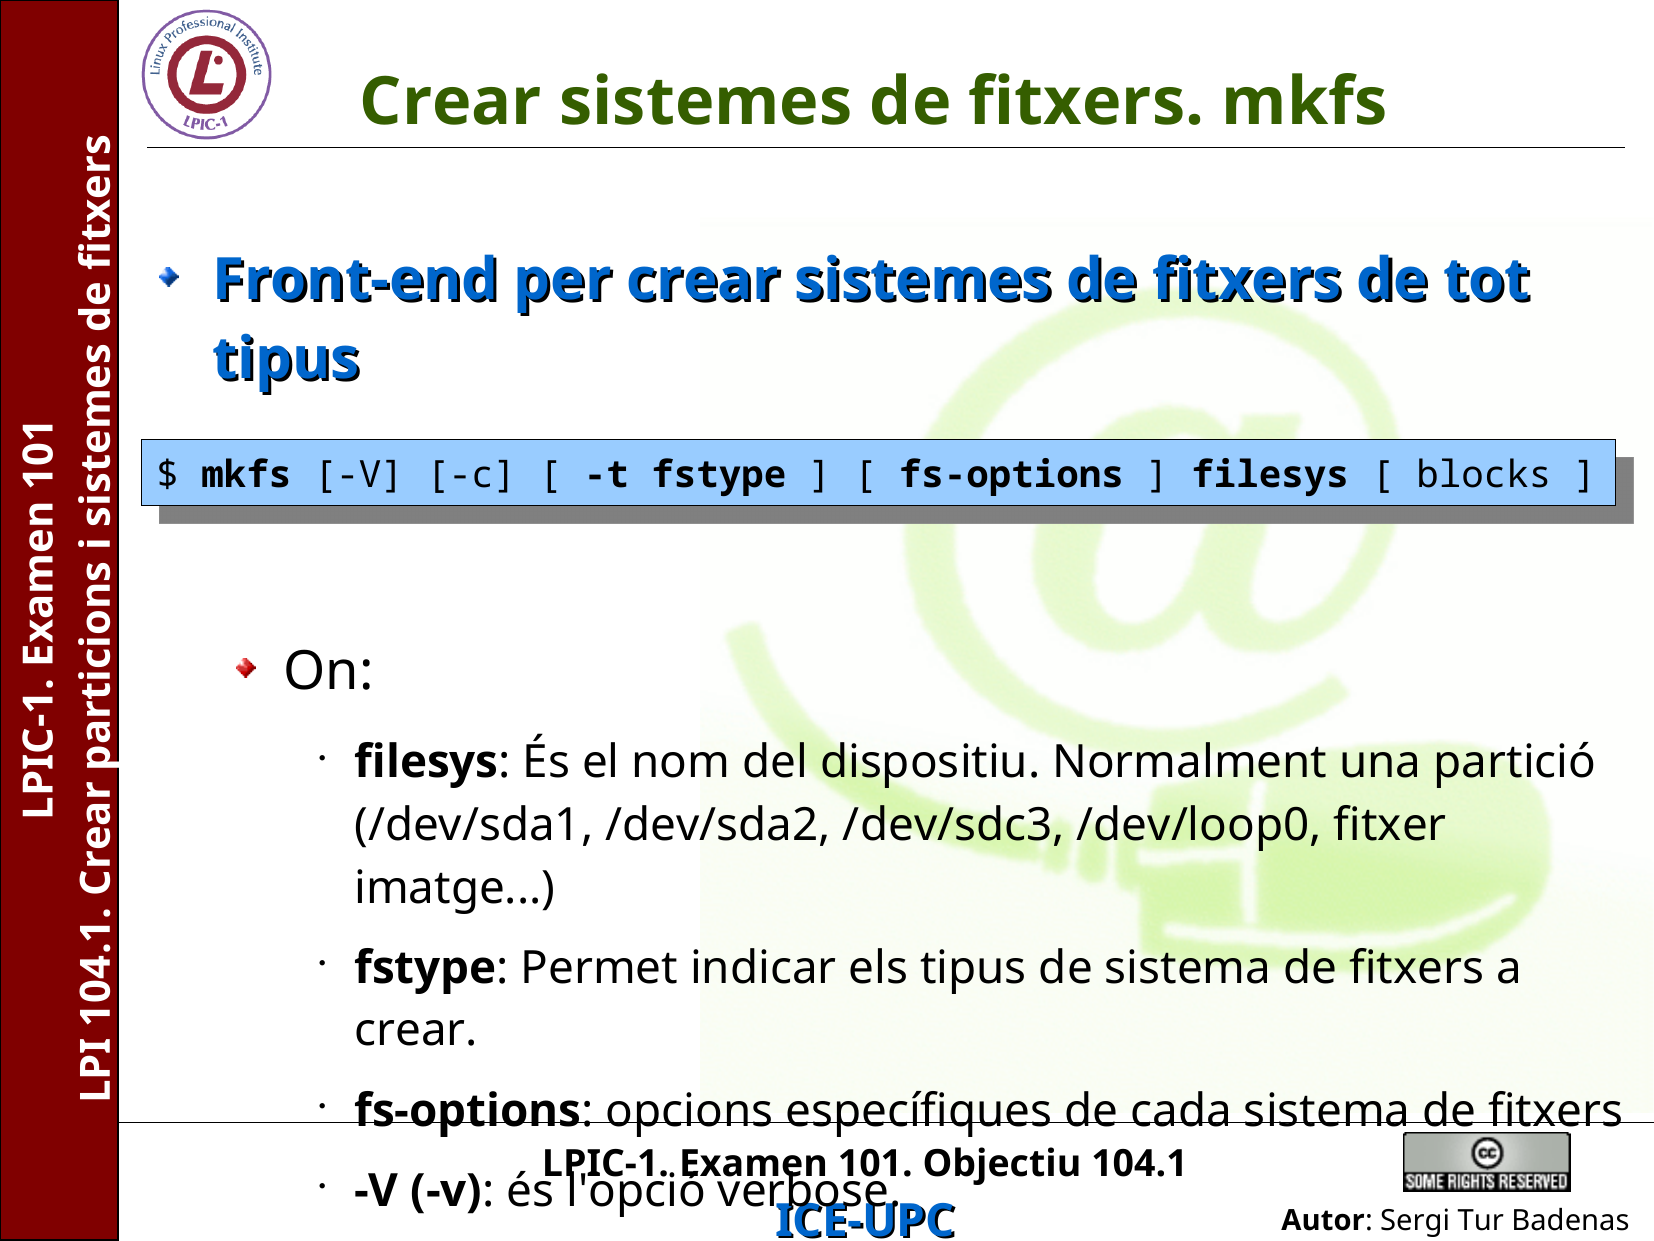

# Crear sistemes de fitxers. mkfs
Front-end per crear sistemes de fitxers de tot tipus
Sintaxi:
On:
filesys: És el nom del dispositiu. Normalment una partició (/dev/sda1, /dev/sda2, /dev/sdc3, /dev/loop0, fitxer imatge...)
fstype: Permet indicar els tipus de sistema de fitxers a crear.
fs-options: opcions específiques de cada sistema de fitxers
-V (-v): és l'opció verbose.
-c (check): comprova el dispositiu abans de crear el sistema de fitxers.
$ mkfs [-V] [-c] [ -t fstype ] [ fs-options ] filesys [ blocks ]